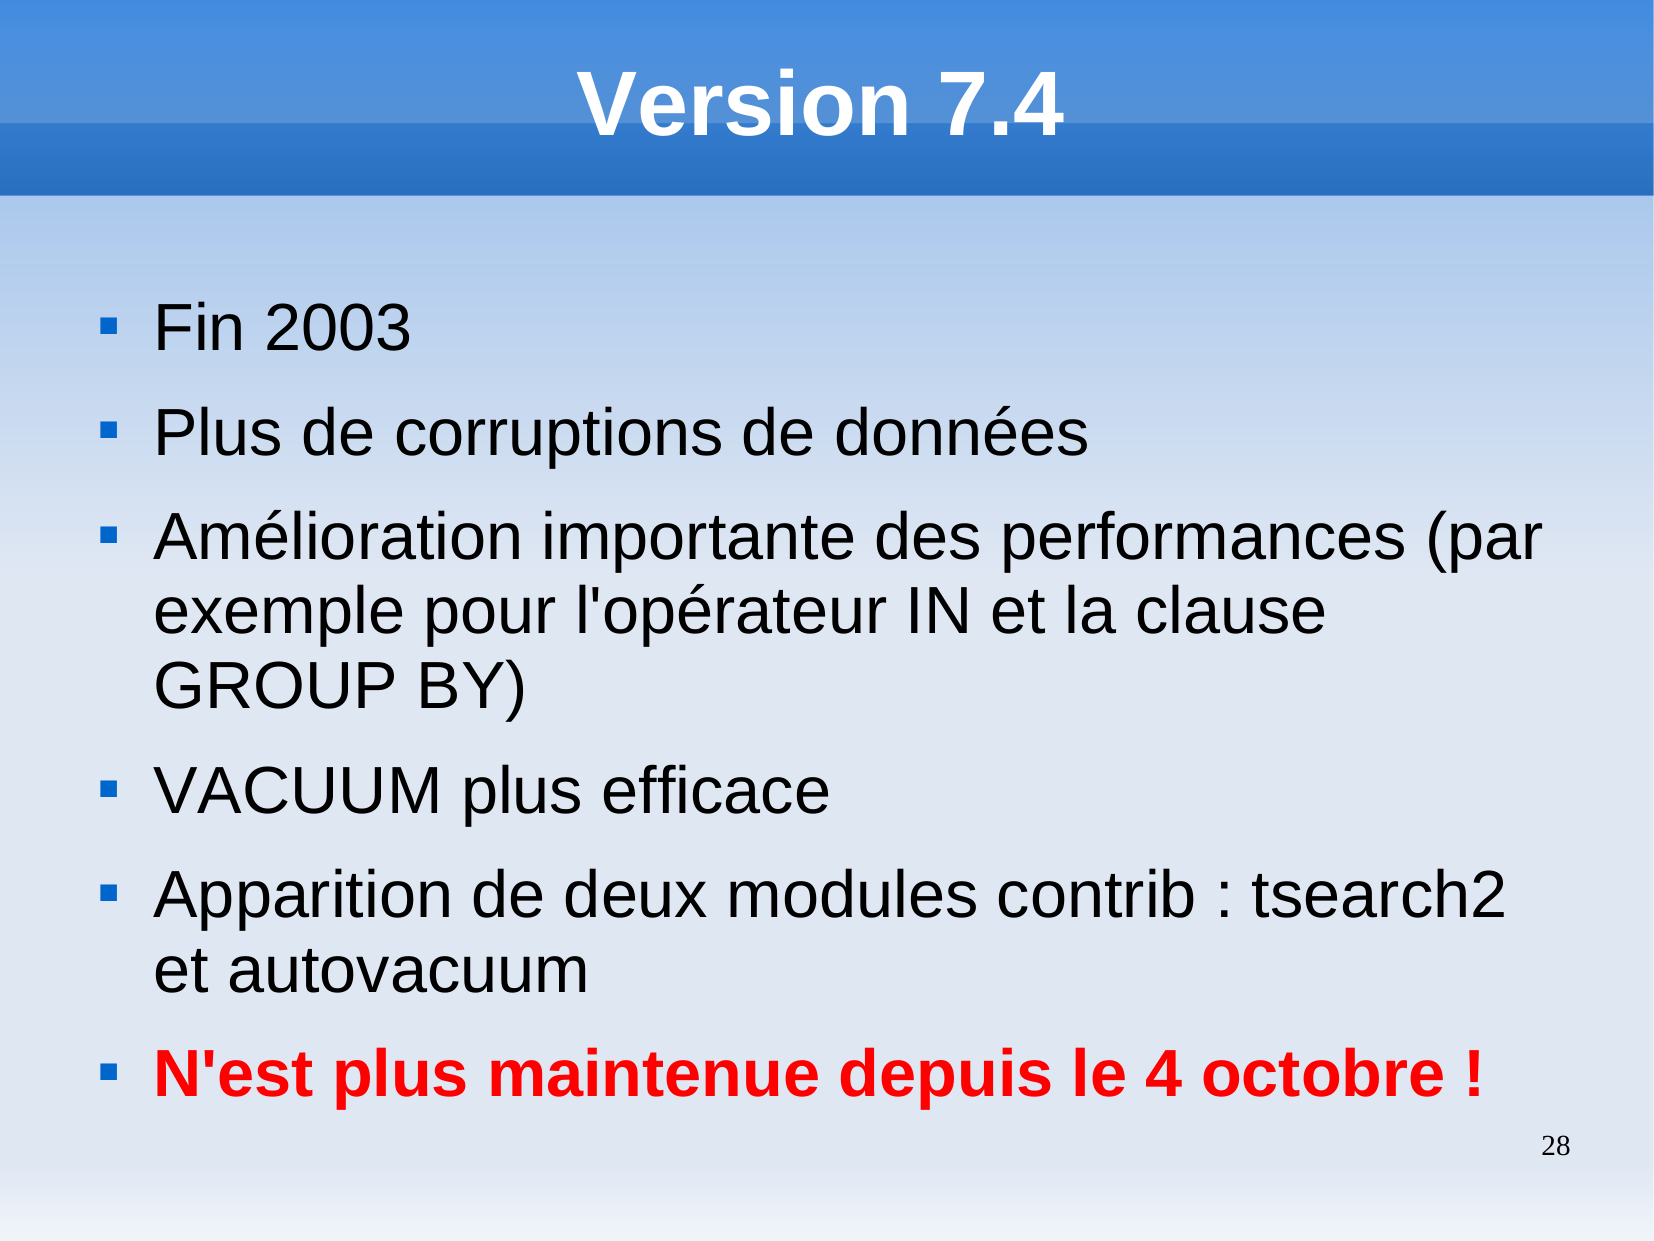

# Version 7.4
Fin 2003
Plus de corruptions de données
Amélioration importante des performances (par exemple pour l'opérateur IN et la clause GROUP BY)
VACUUM plus efficace
Apparition de deux modules contrib : tsearch2 et autovacuum
N'est plus maintenue depuis le 4 octobre !
28